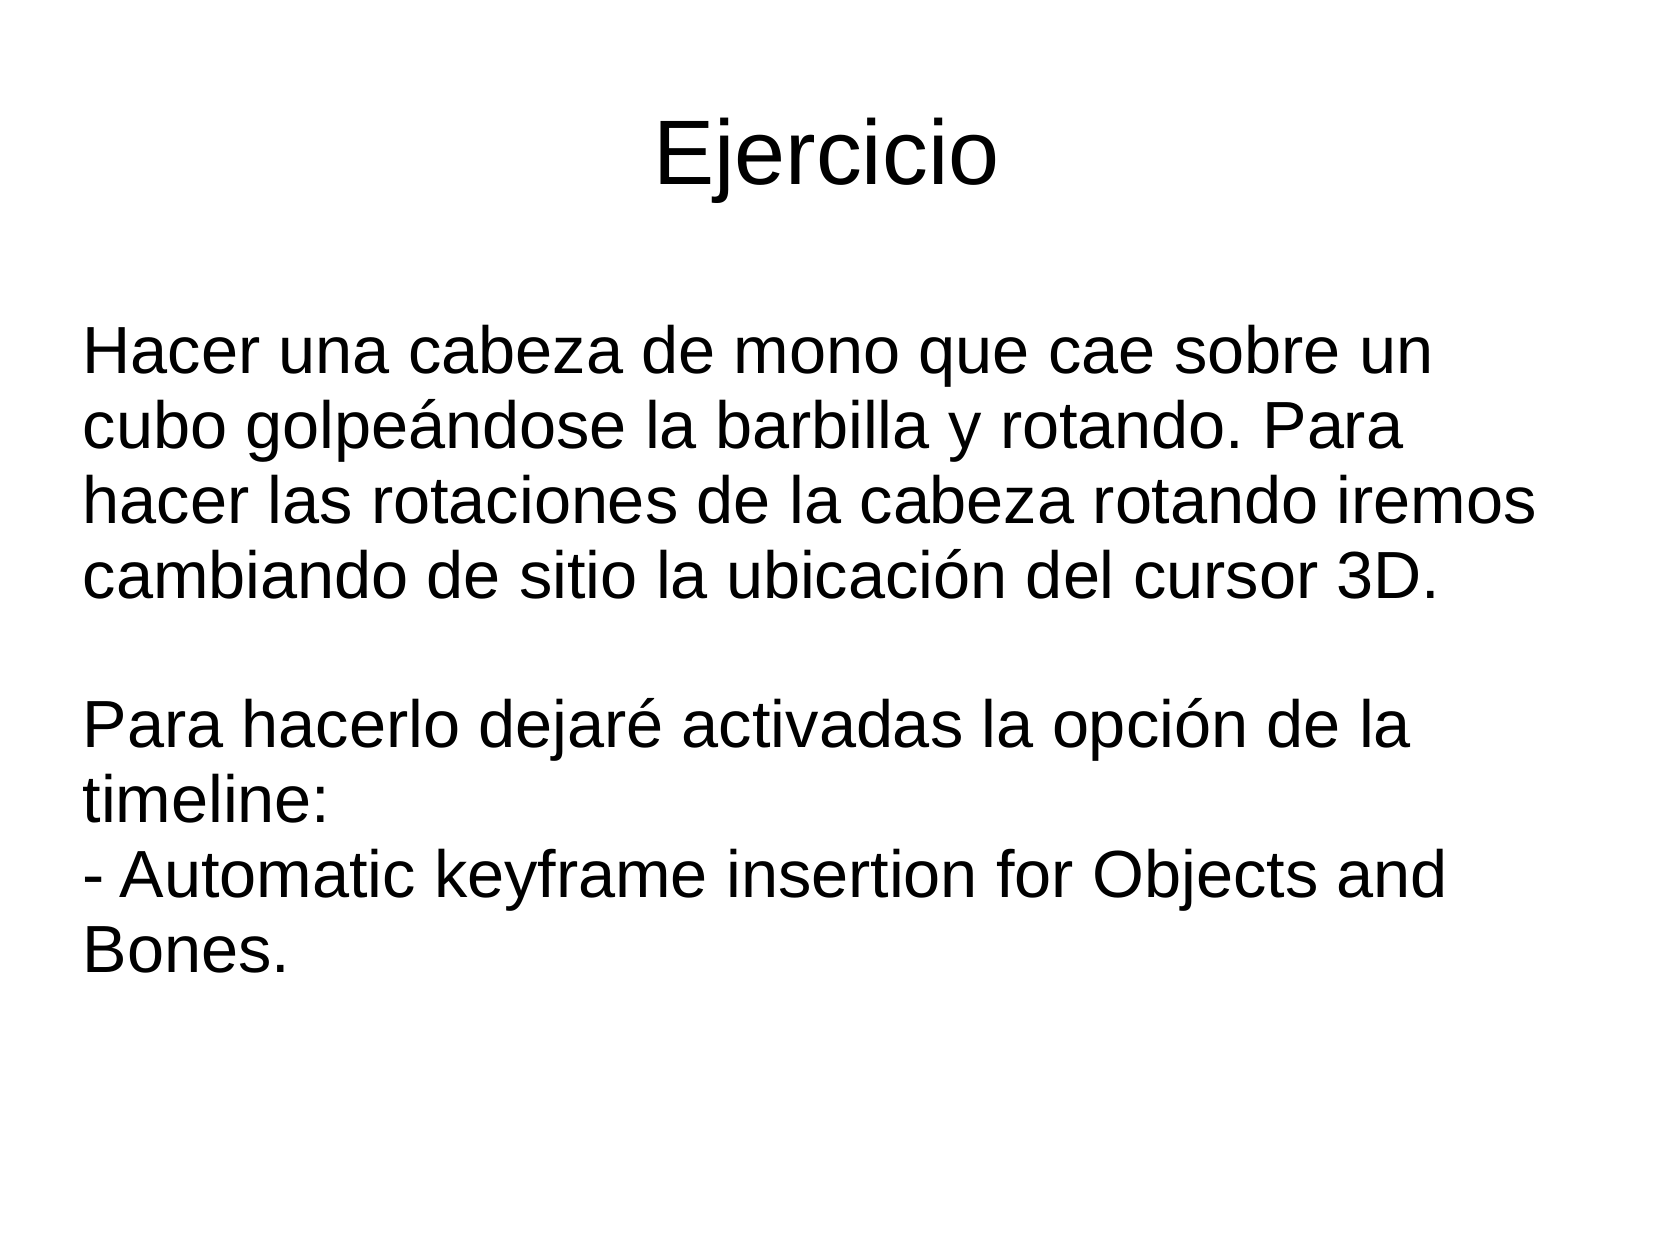

# Ejercicio
Hacer una cabeza de mono que cae sobre un cubo golpeándose la barbilla y rotando. Para hacer las rotaciones de la cabeza rotando iremos cambiando de sitio la ubicación del cursor 3D.
Para hacerlo dejaré activadas la opción de la timeline:
- Automatic keyframe insertion for Objects and Bones.